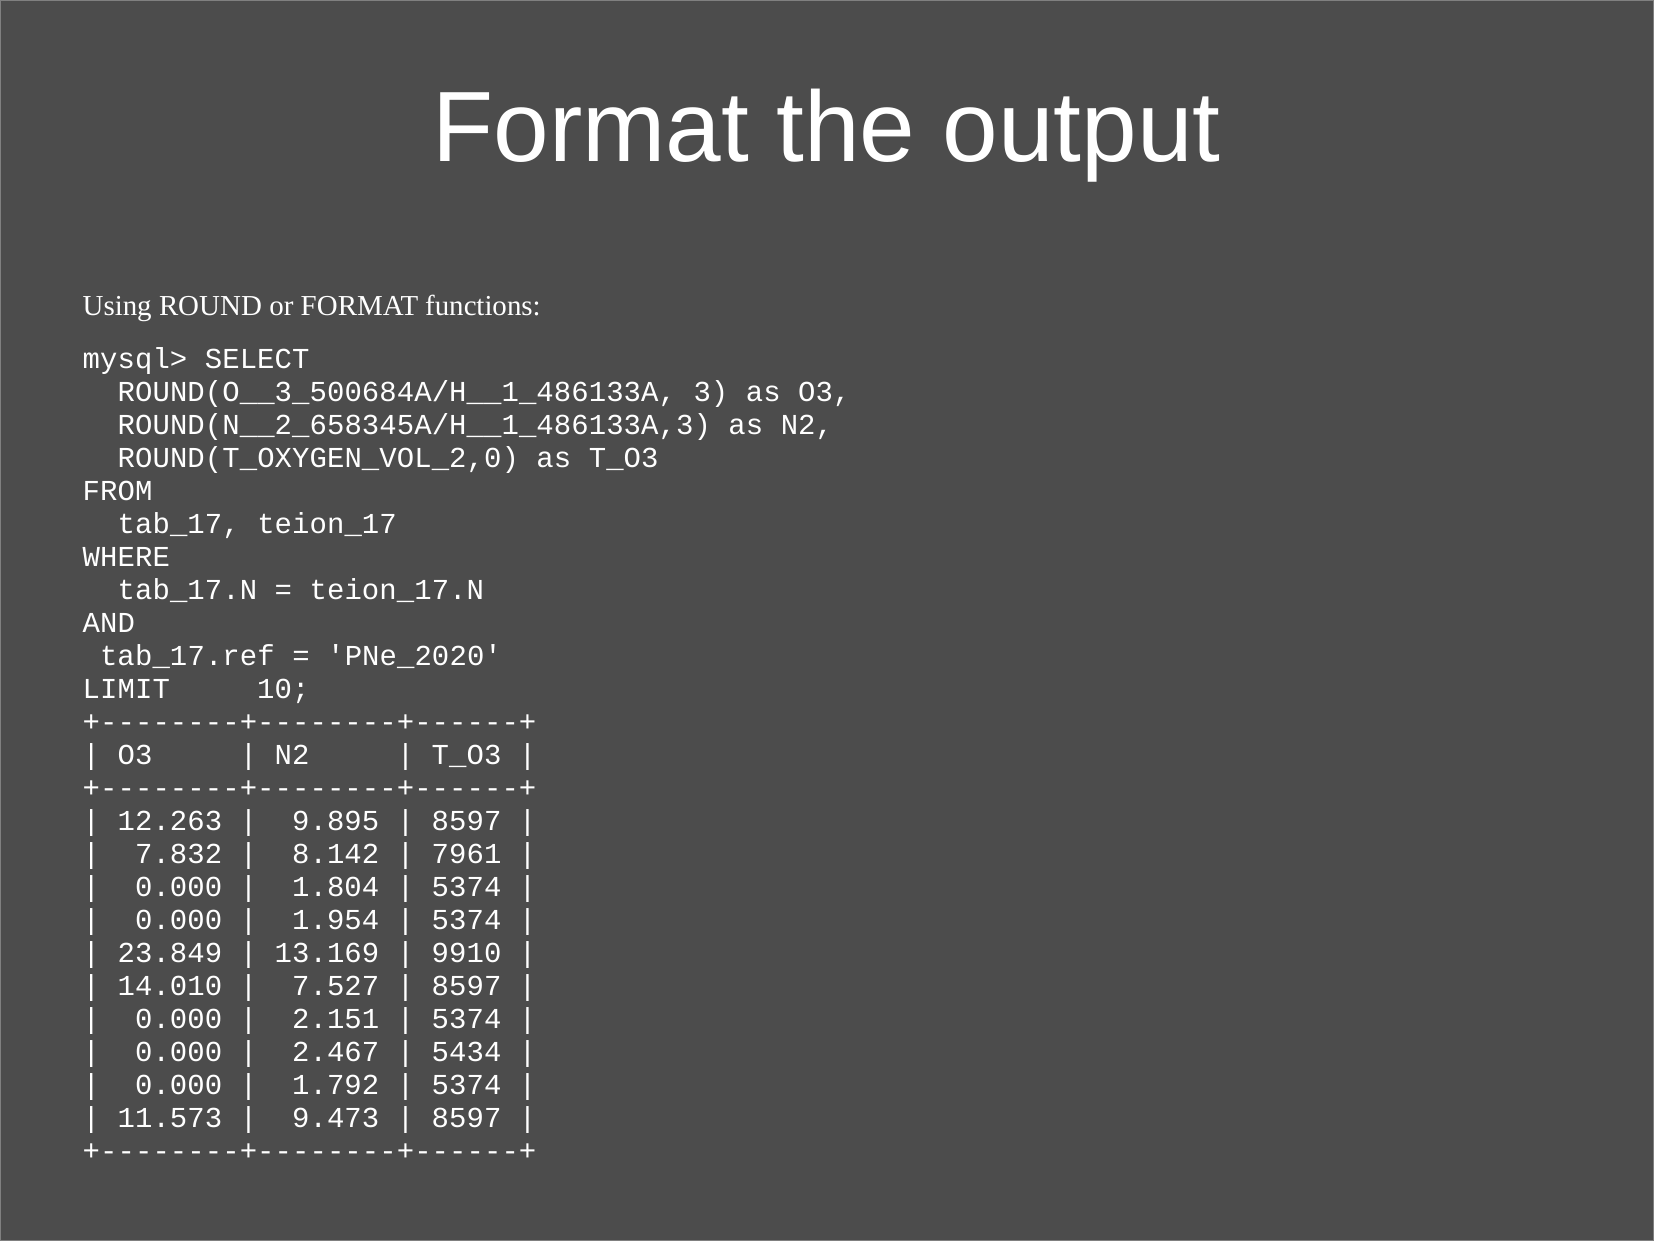

# Format the output
Using ROUND or FORMAT functions:
mysql> SELECT
 ROUND(O__3_500684A/H__1_486133A, 3) as O3,
 ROUND(N__2_658345A/H__1_486133A,3) as N2,
 ROUND(T_OXYGEN_VOL_2,0) as T_O3
FROM
 tab_17, teion_17
WHERE
 tab_17.N = teion_17.N
AND
 tab_17.ref = 'PNe_2020'
LIMIT 10;
+--------+--------+------+
| O3 | N2 | T_O3 |
+--------+--------+------+
| 12.263 | 9.895 | 8597 |
| 7.832 | 8.142 | 7961 |
| 0.000 | 1.804 | 5374 |
| 0.000 | 1.954 | 5374 |
| 23.849 | 13.169 | 9910 |
| 14.010 | 7.527 | 8597 |
| 0.000 | 2.151 | 5374 |
| 0.000 | 2.467 | 5434 |
| 0.000 | 1.792 | 5374 |
| 11.573 | 9.473 | 8597 |
+--------+--------+------+